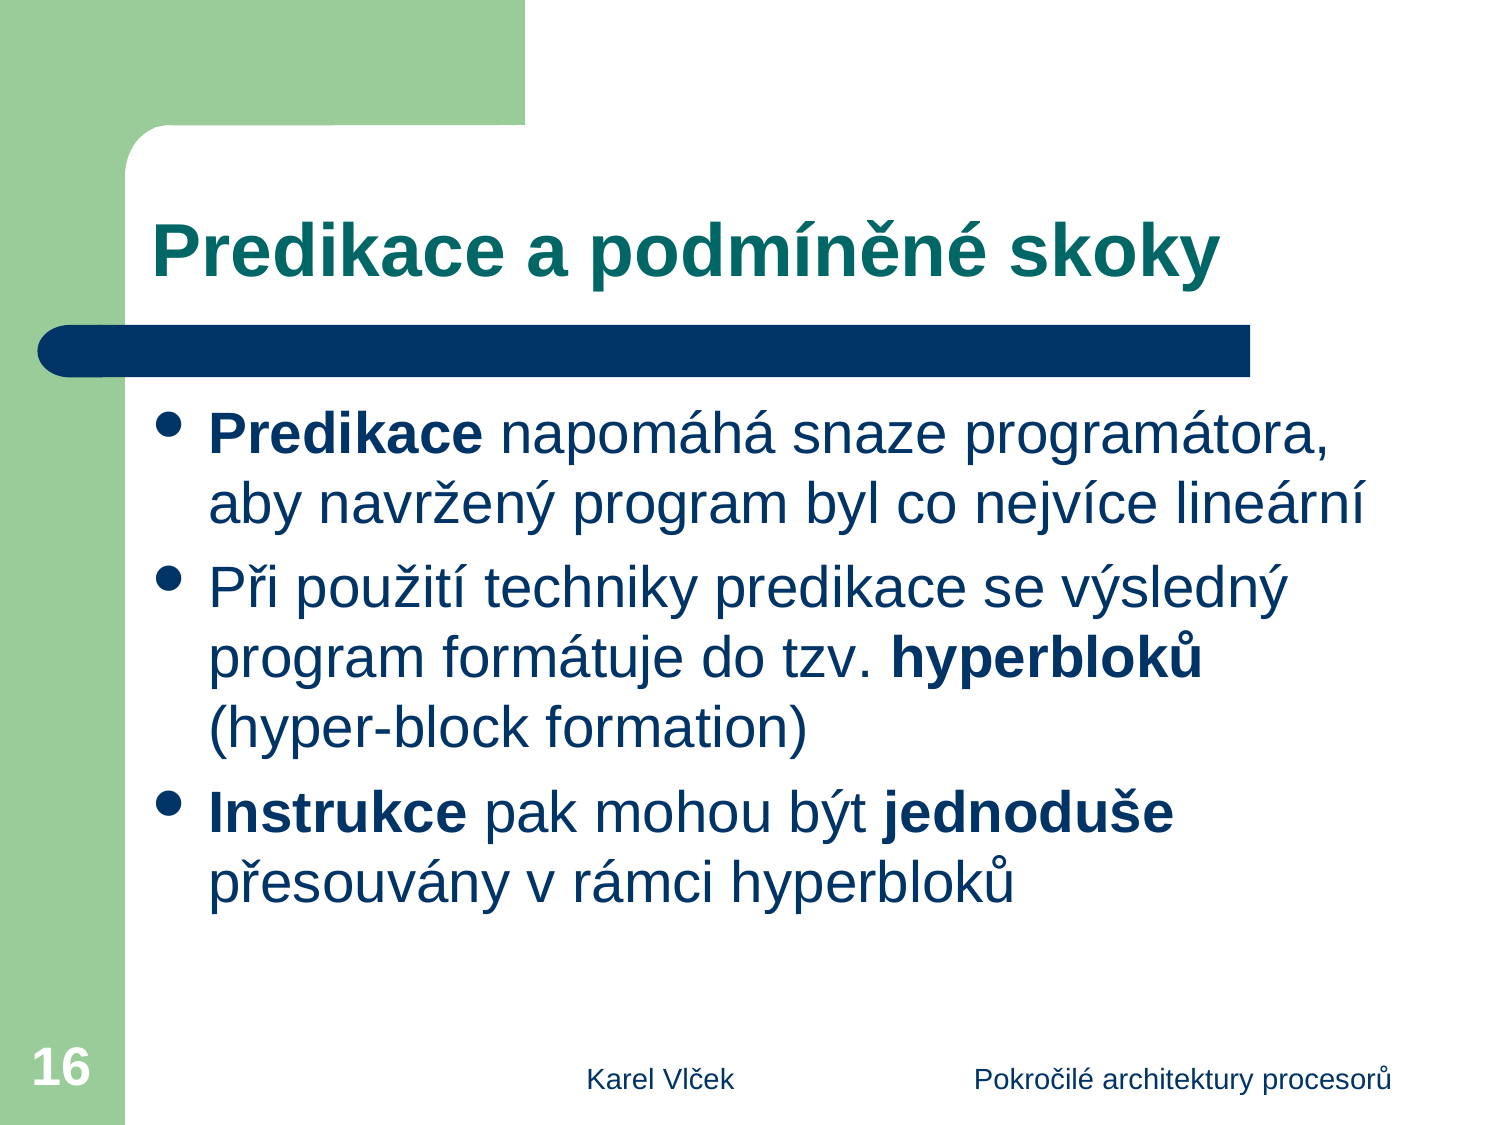

# Predikace a podmíněné skoky
Predikace napomáhá snaze programátora, aby navržený program byl co nejvíce lineární
Při použití techniky predikace se výsledný program formátuje do tzv. hyperbloků (hyper-block formation)
Instrukce pak mohou být jednoduše přesouvány v rámci hyperbloků
16
Karel Vlček
Pokročilé architektury procesorů